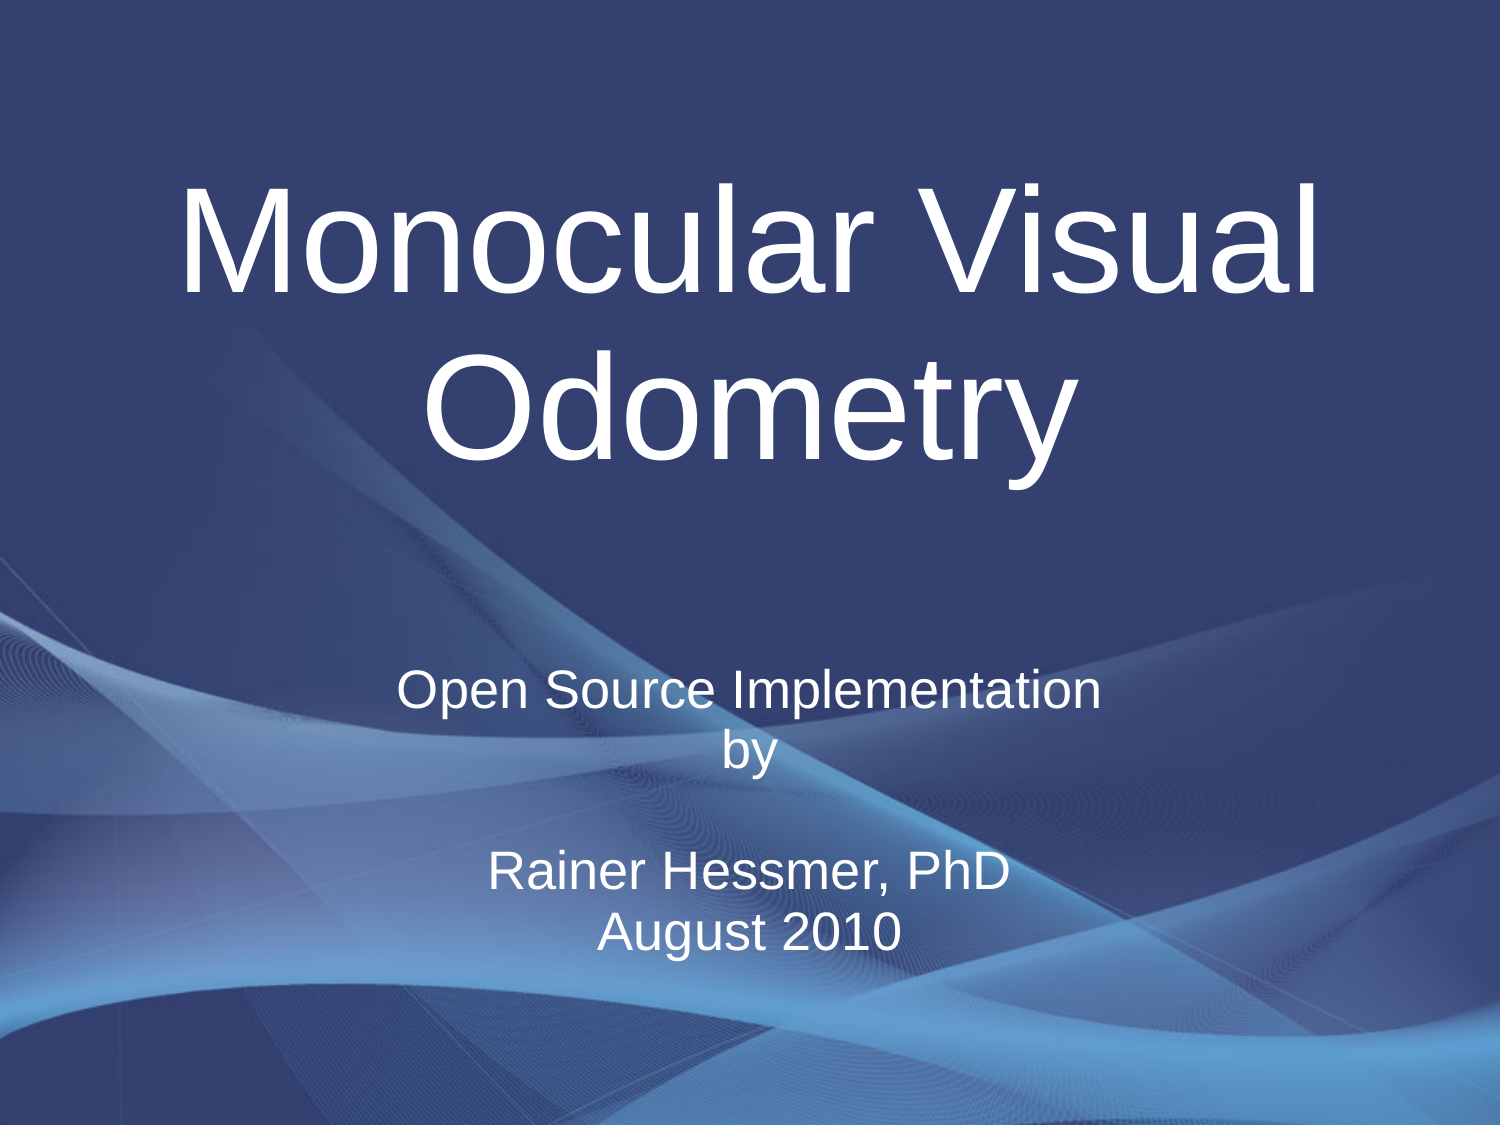

# Monocular Visual Odometry Open Source Implementation by Rainer Hessmer, PhD August 2010